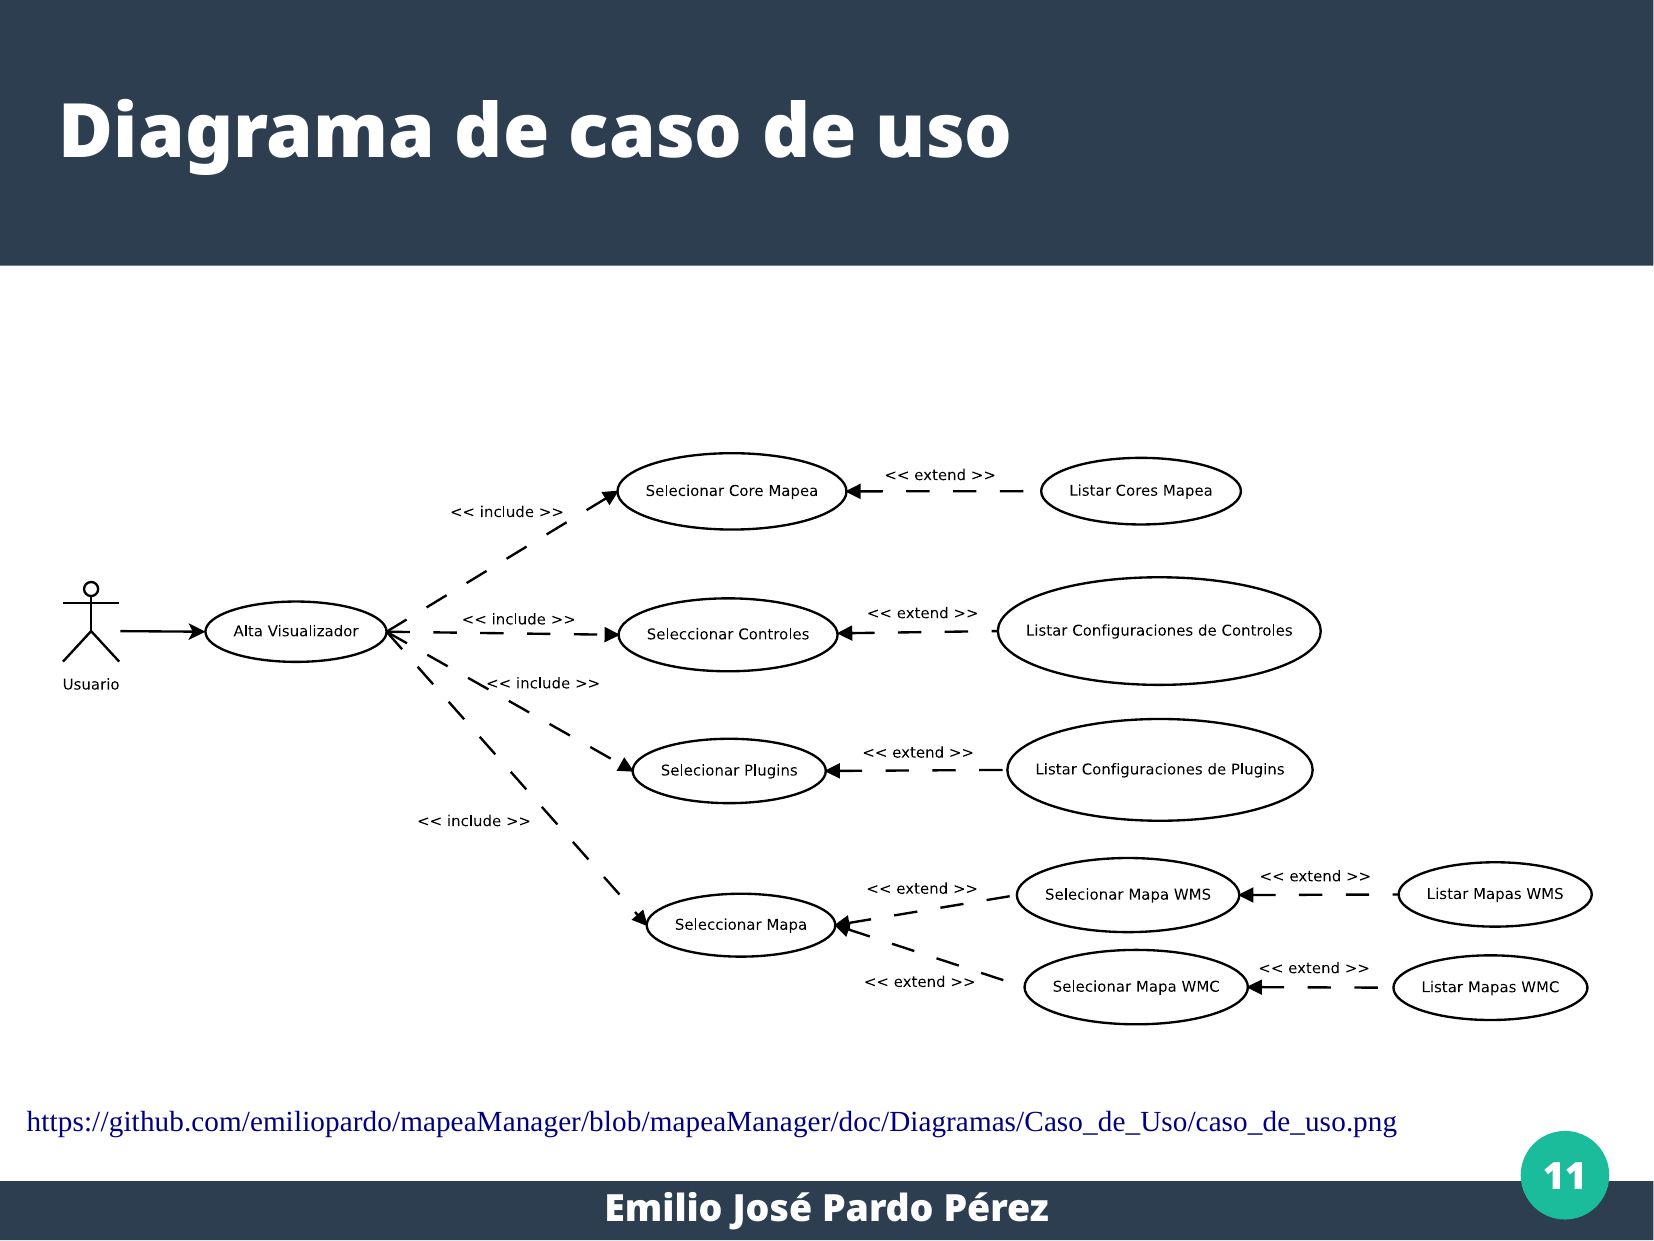

# Diagrama de caso de uso
https://github.com/emiliopardo/mapeaManager/blob/mapeaManager/doc/Diagramas/Caso_de_Uso/caso_de_uso.png
11
Emilio José Pardo Pérez